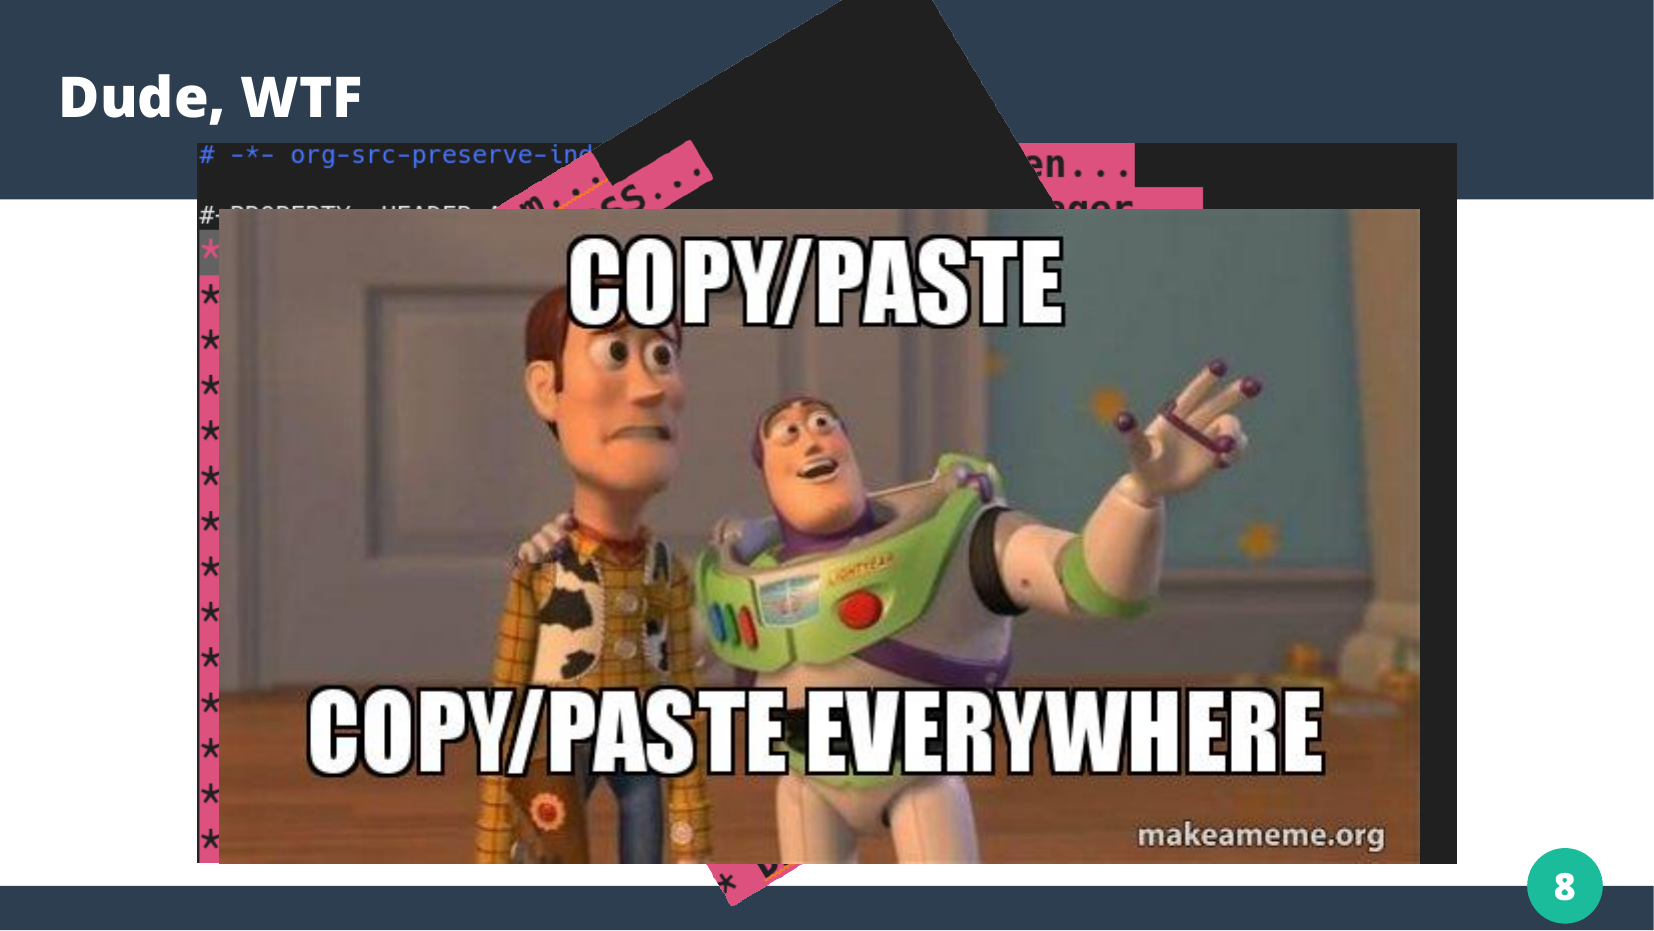

# Dude, WTF
I was very proud.